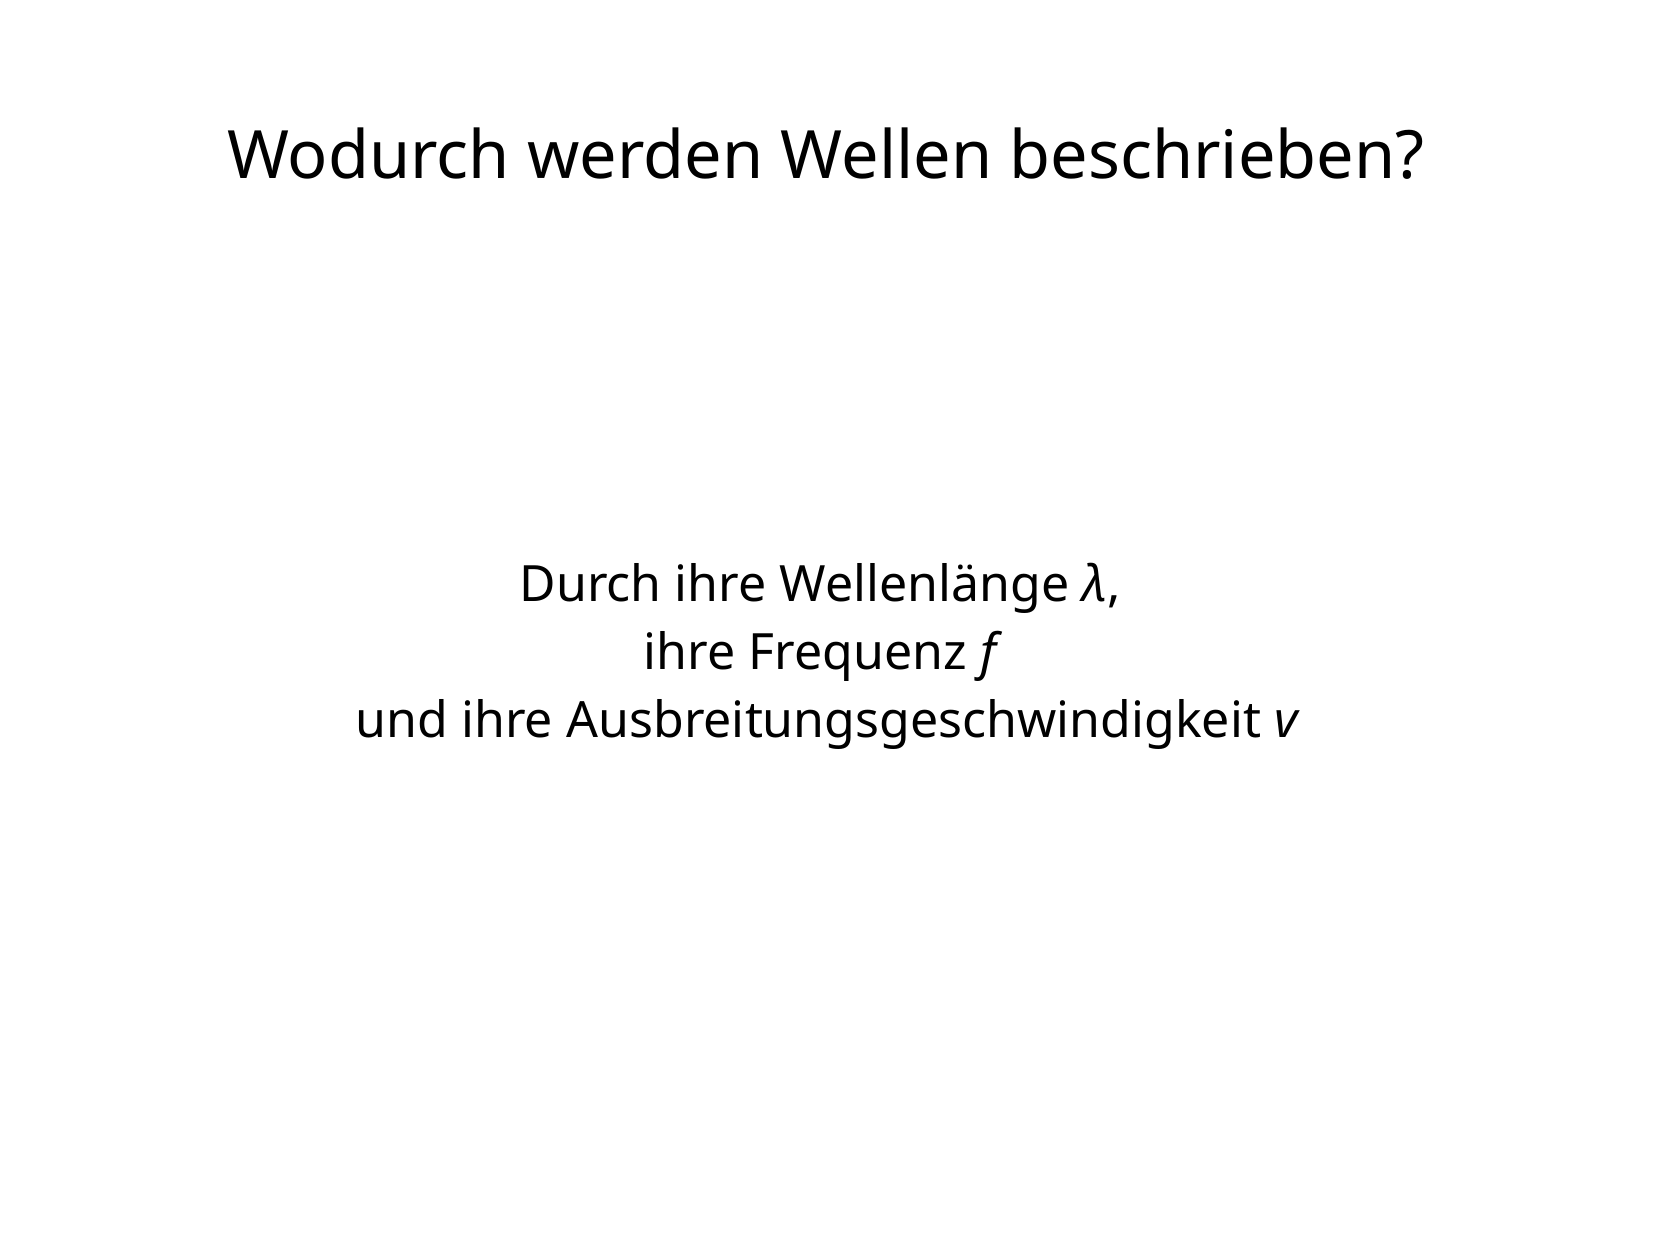

# Wodurch werden Wellen beschrieben?
Durch ihre Wellenlänge λ,
ihre Frequenz f
und ihre Ausbreitungsgeschwindigkeit v